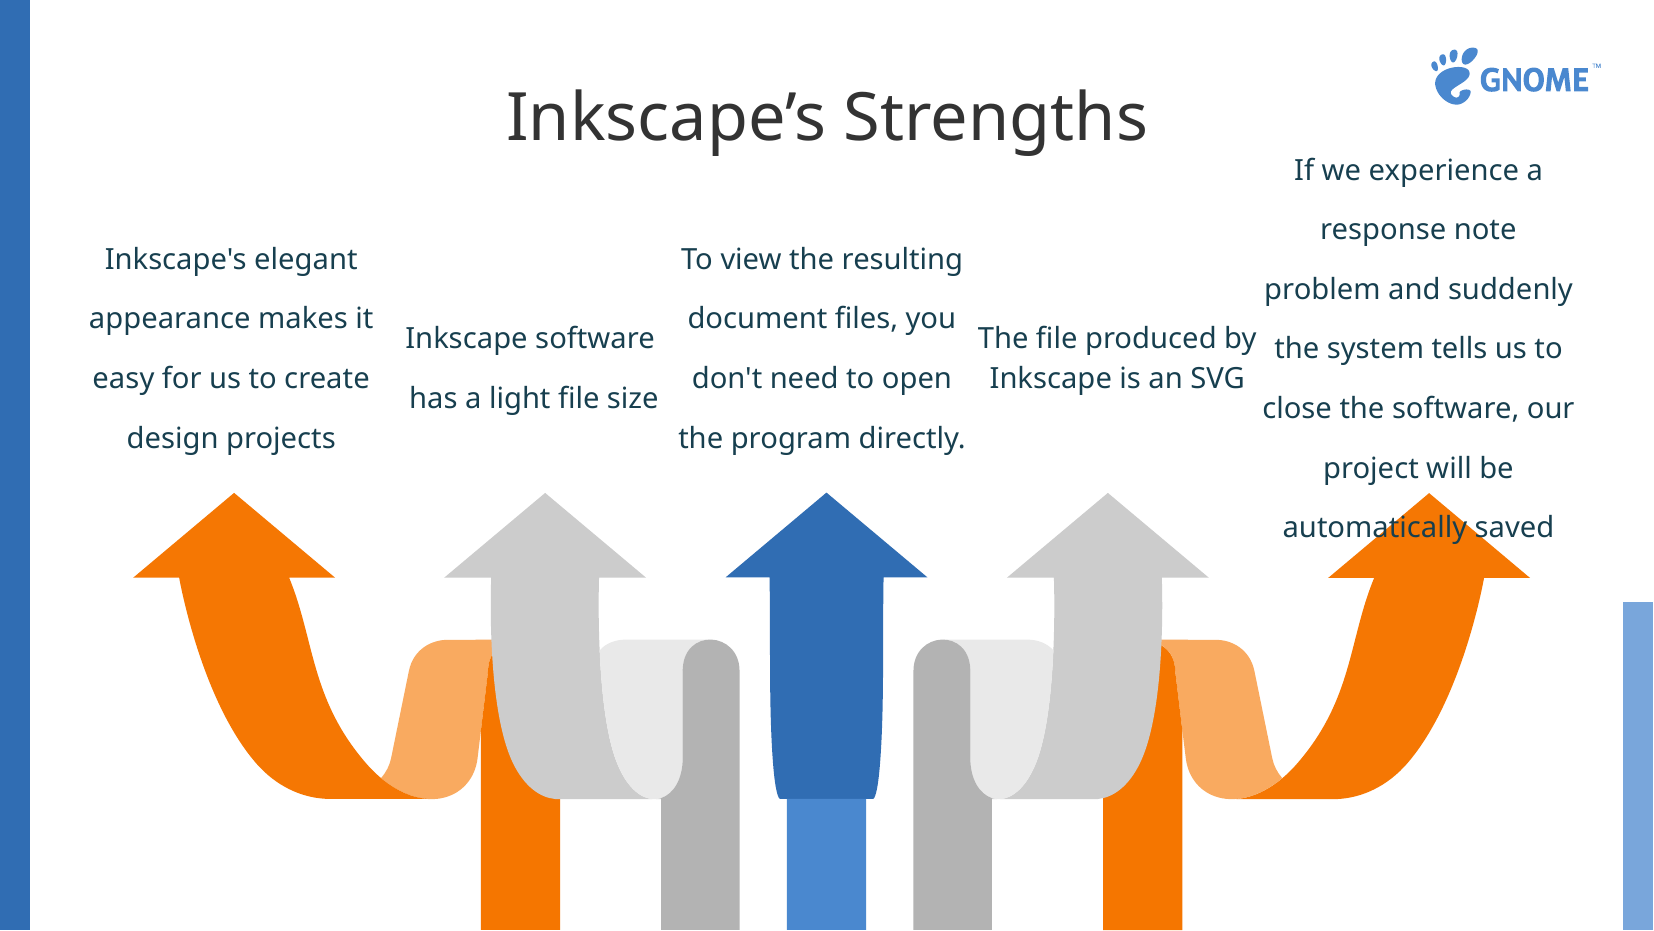

# Inkscape’s Strengths
If we experience a response note problem and suddenly the system tells us to close the software, our project will be automatically saved
To view the resulting document files, you don't need to open the program directly.
Inkscape's elegant appearance makes it easy for us to create design projects
Inkscape software
 has a light file size
The file produced by Inkscape is an SVG